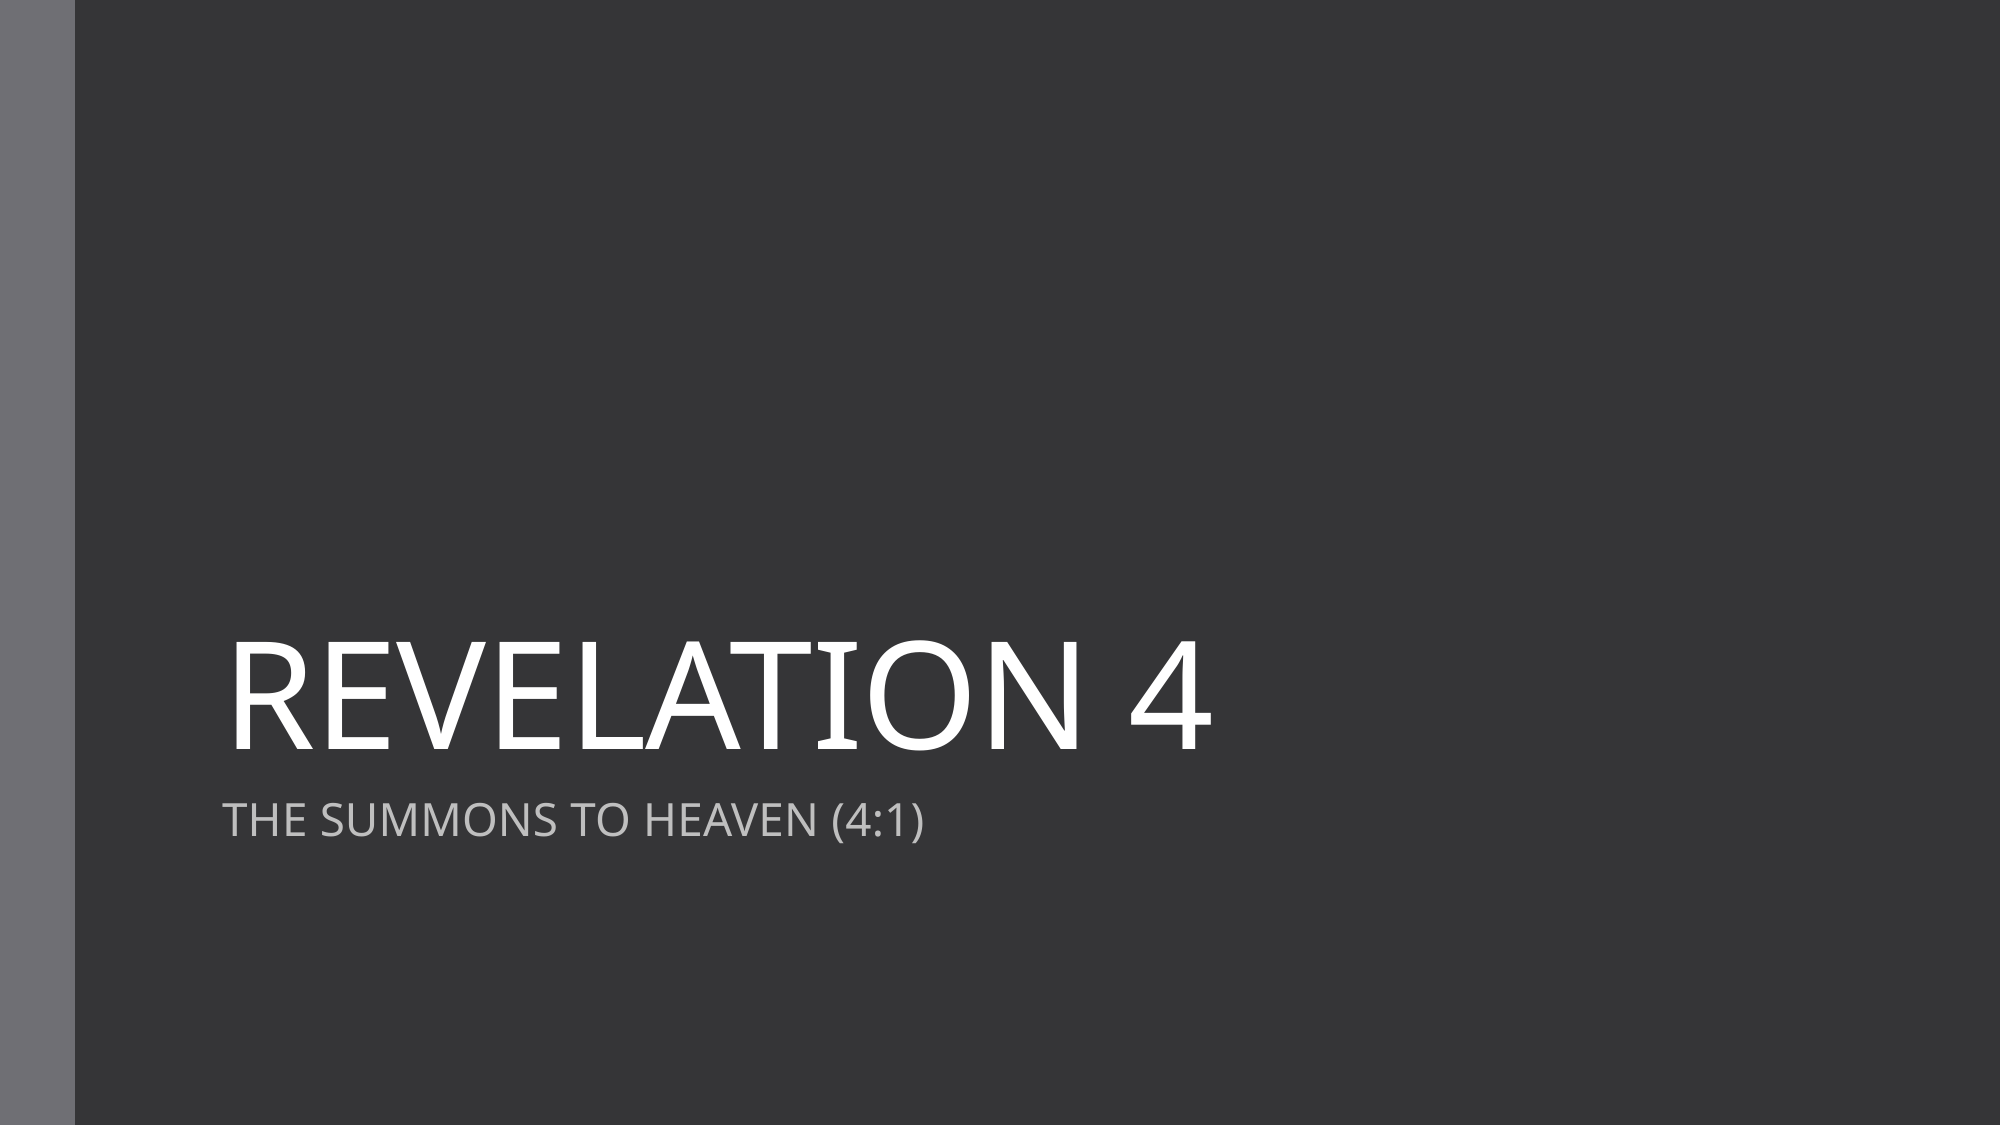

# REVELATION 4
THE SUMMONS TO HEAVEN (4:1)